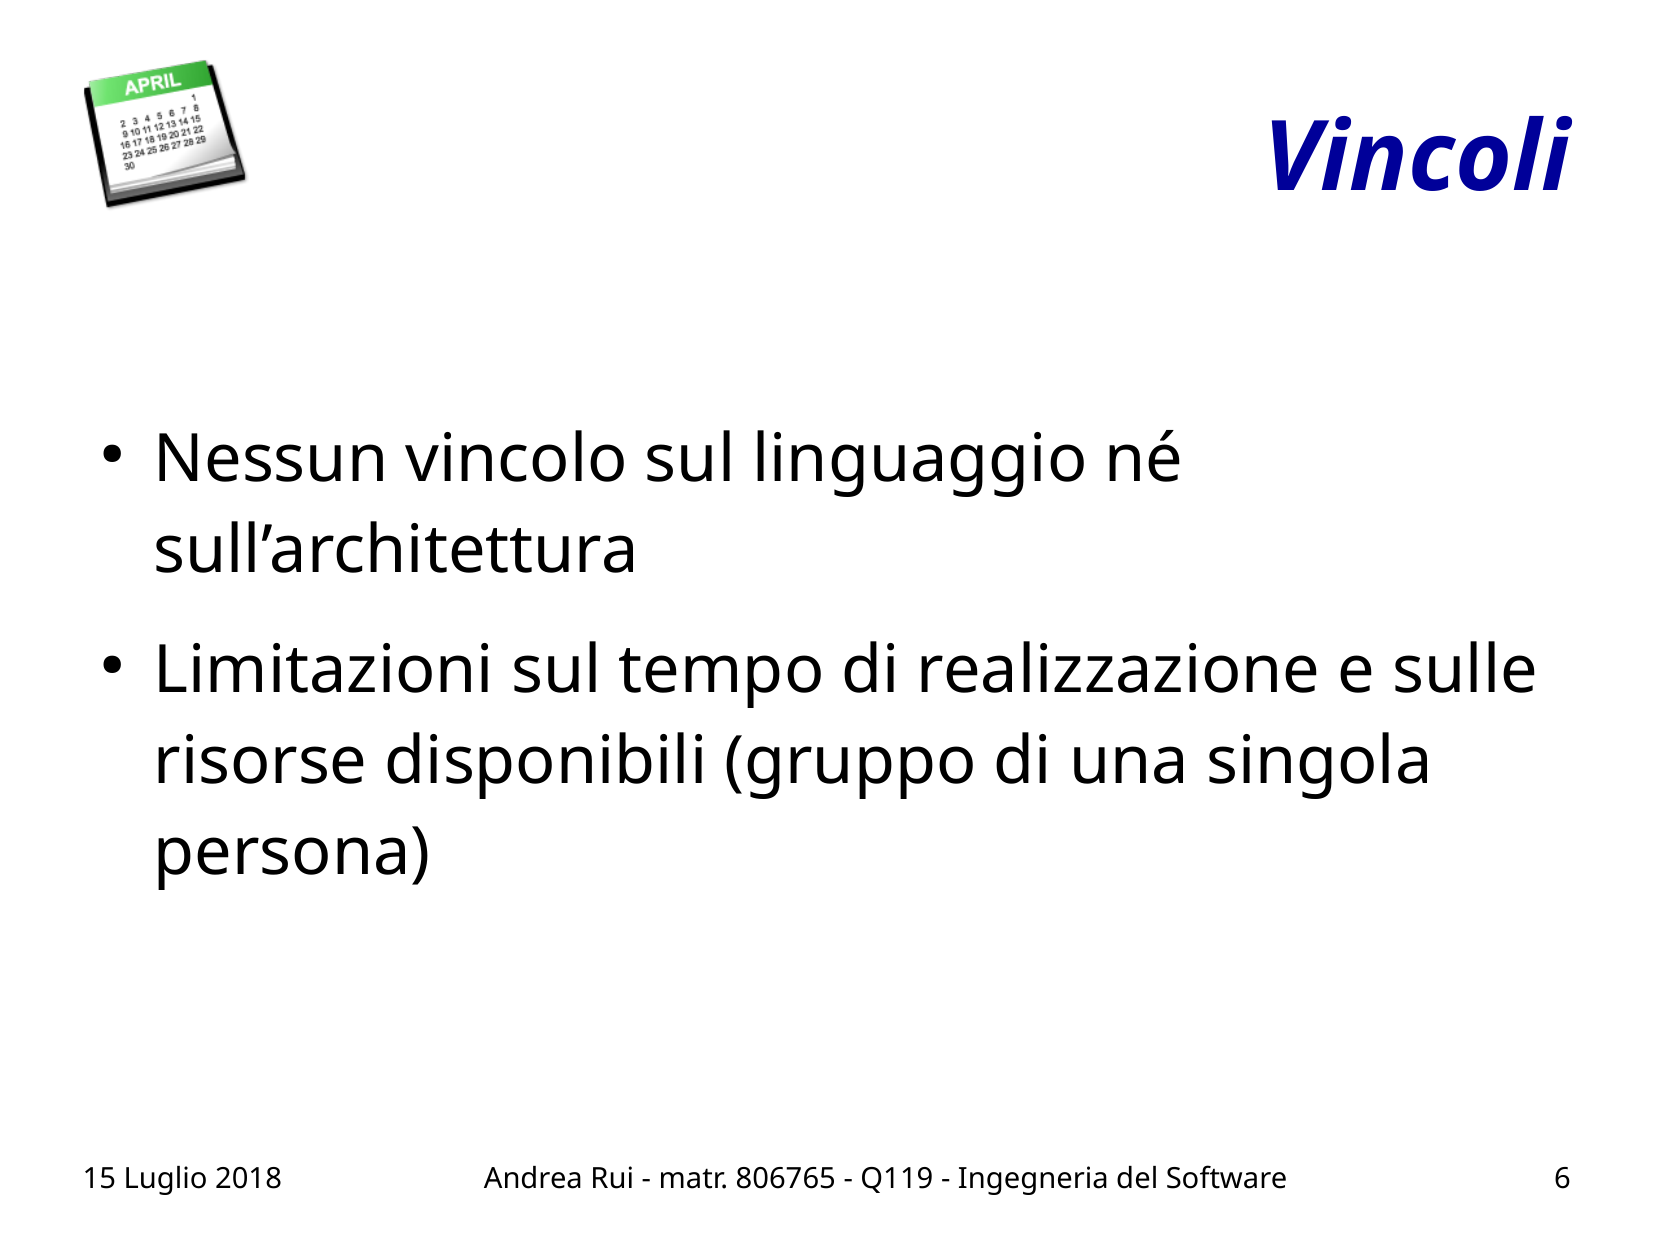

# Vincoli
Nessun vincolo sul linguaggio né sull’architettura
Limitazioni sul tempo di realizzazione e sulle risorse disponibili (gruppo di una singola persona)
15 Luglio 2018
Andrea Rui - matr. 806765 - Q119 - Ingegneria del Software
6